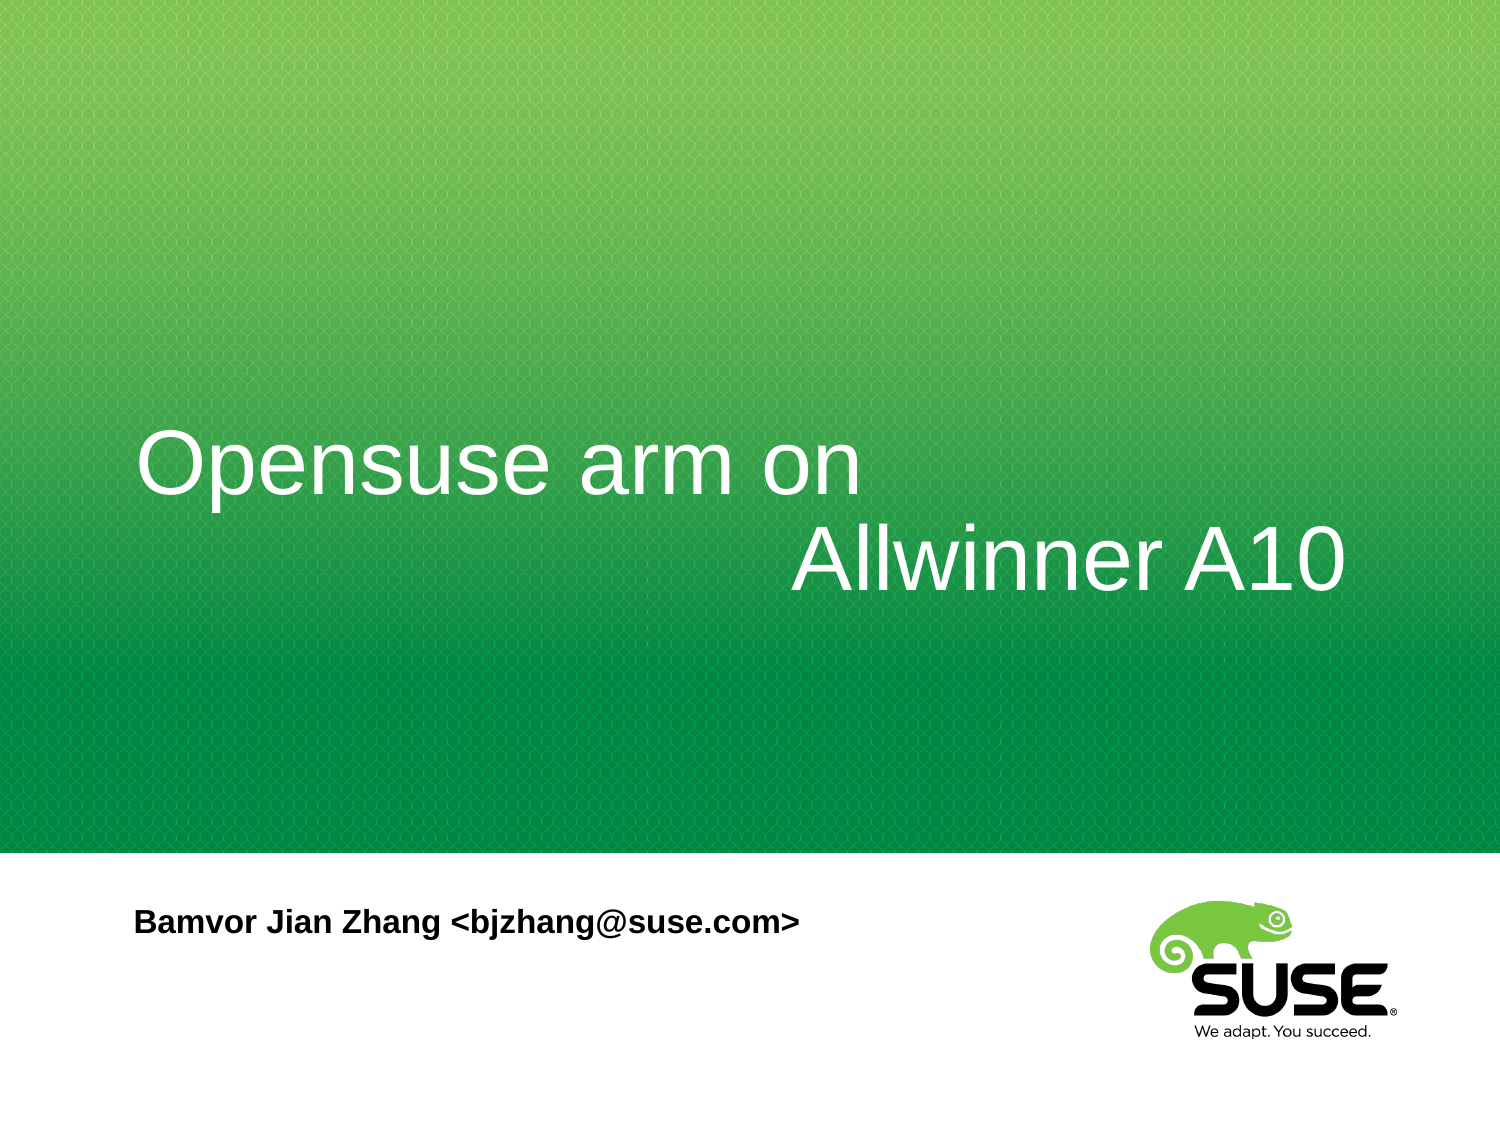

# Opensuse arm on Allwinner A10
Bamvor Jian Zhang <bjzhang@suse.com>